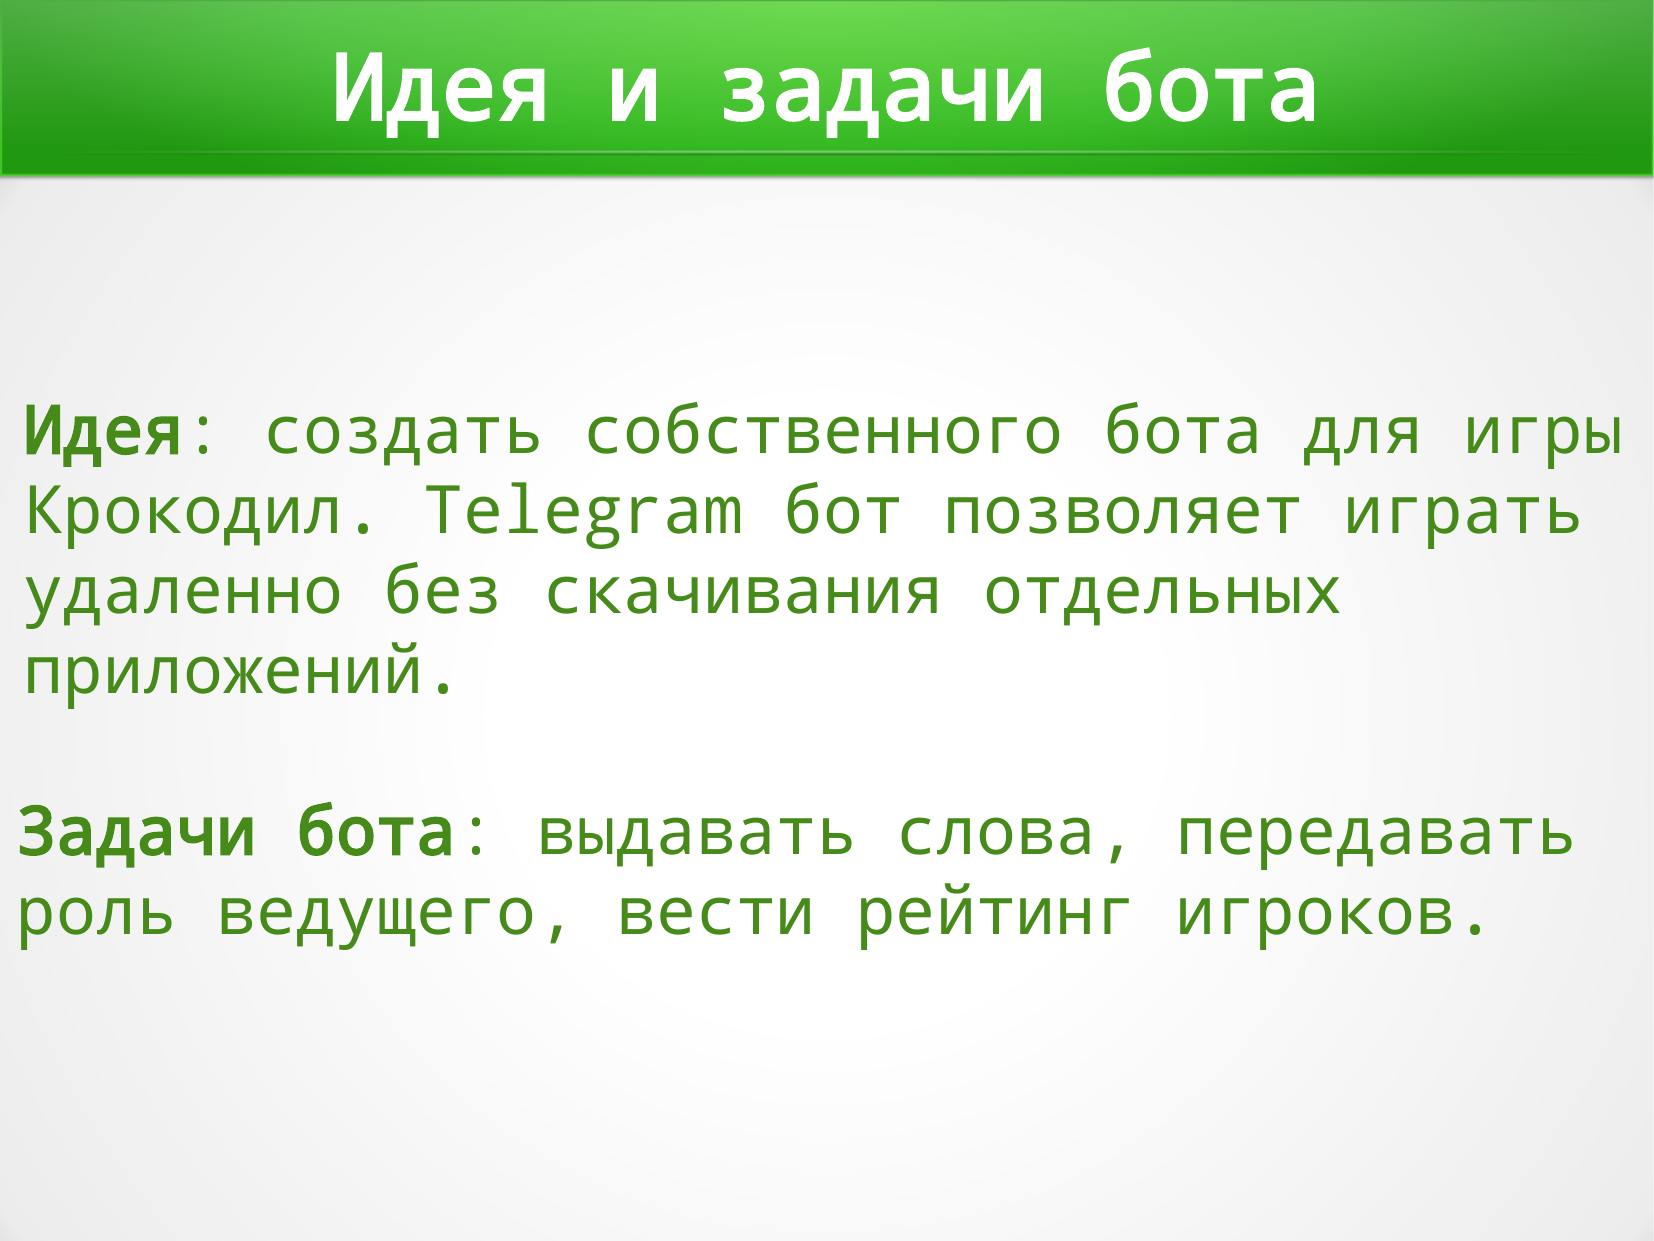

# Идея и задачи бота
Идея: создать собственного бота для игры Крокодил. Telegram бот позволяет играть удаленно без скачивания отдельных приложений.
Задачи бота: выдавать слова, передавать роль ведущего, вести рейтинг игроков.